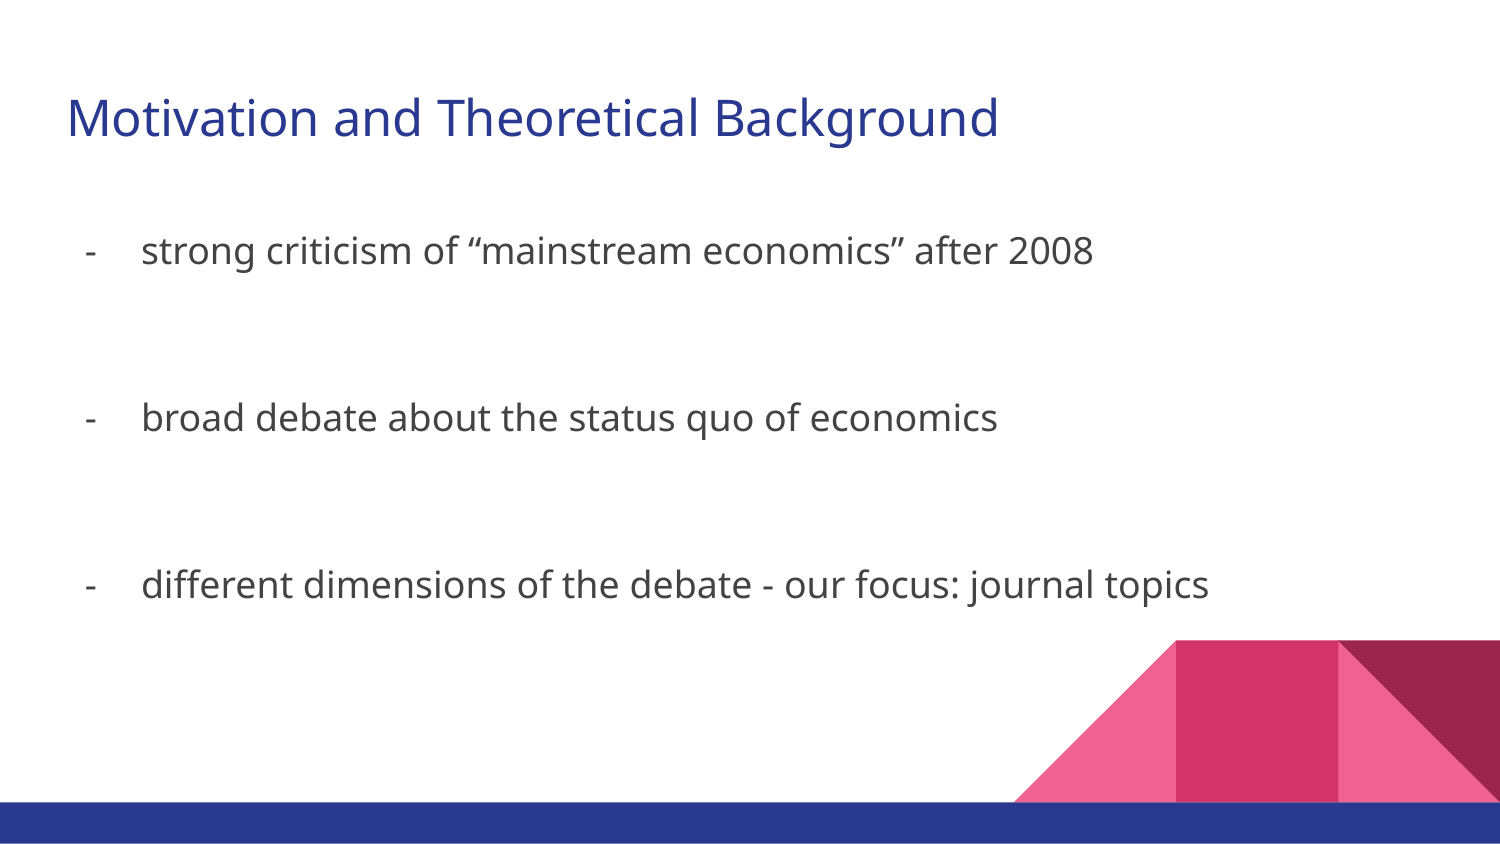

# Motivation and Theoretical Background
strong criticism of “mainstream economics” after 2008
broad debate about the status quo of economics
different dimensions of the debate - our focus: journal topics